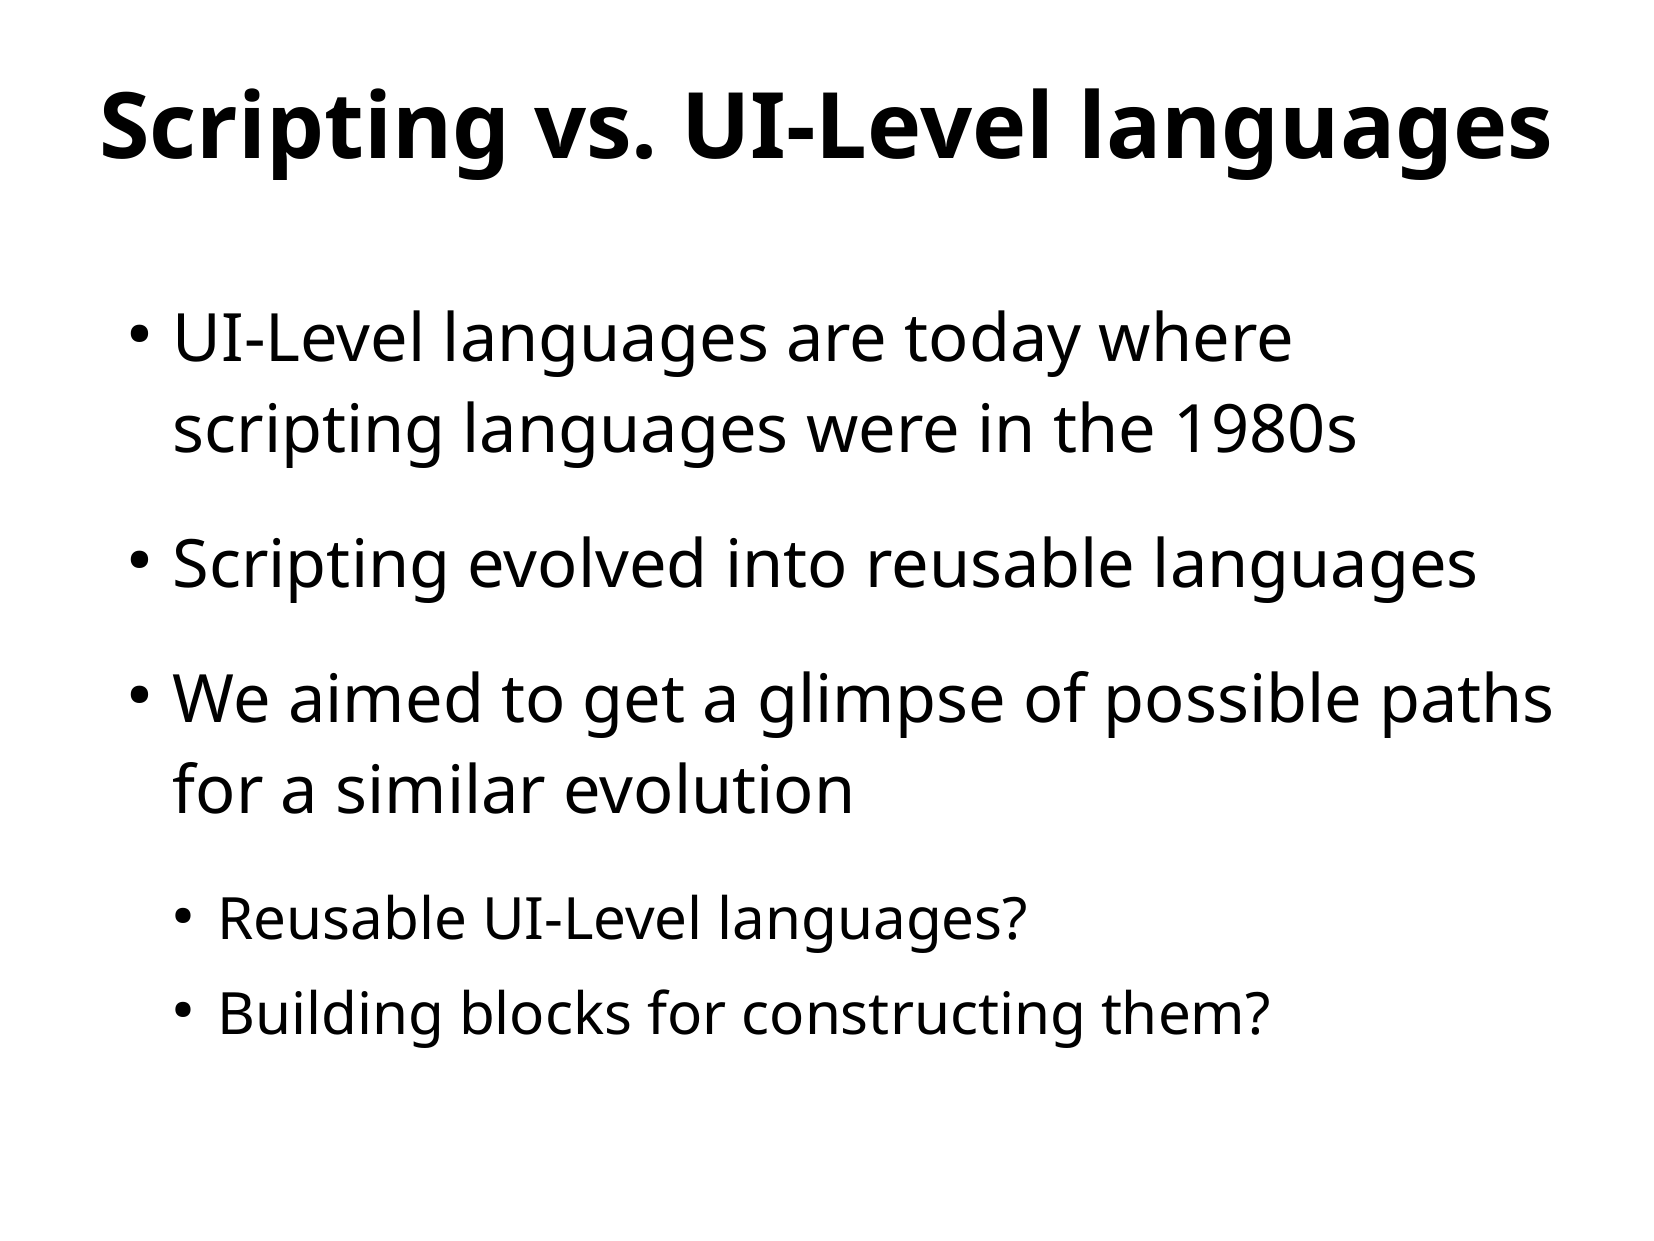

# Scripting vs. UI-Level languages
UI-Level languages are today where
scripting languages were in the 1980s
Scripting evolved into reusable languages
We aimed to get a glimpse of possible paths for a similar evolution
Reusable UI-Level languages?
Building blocks for constructing them?